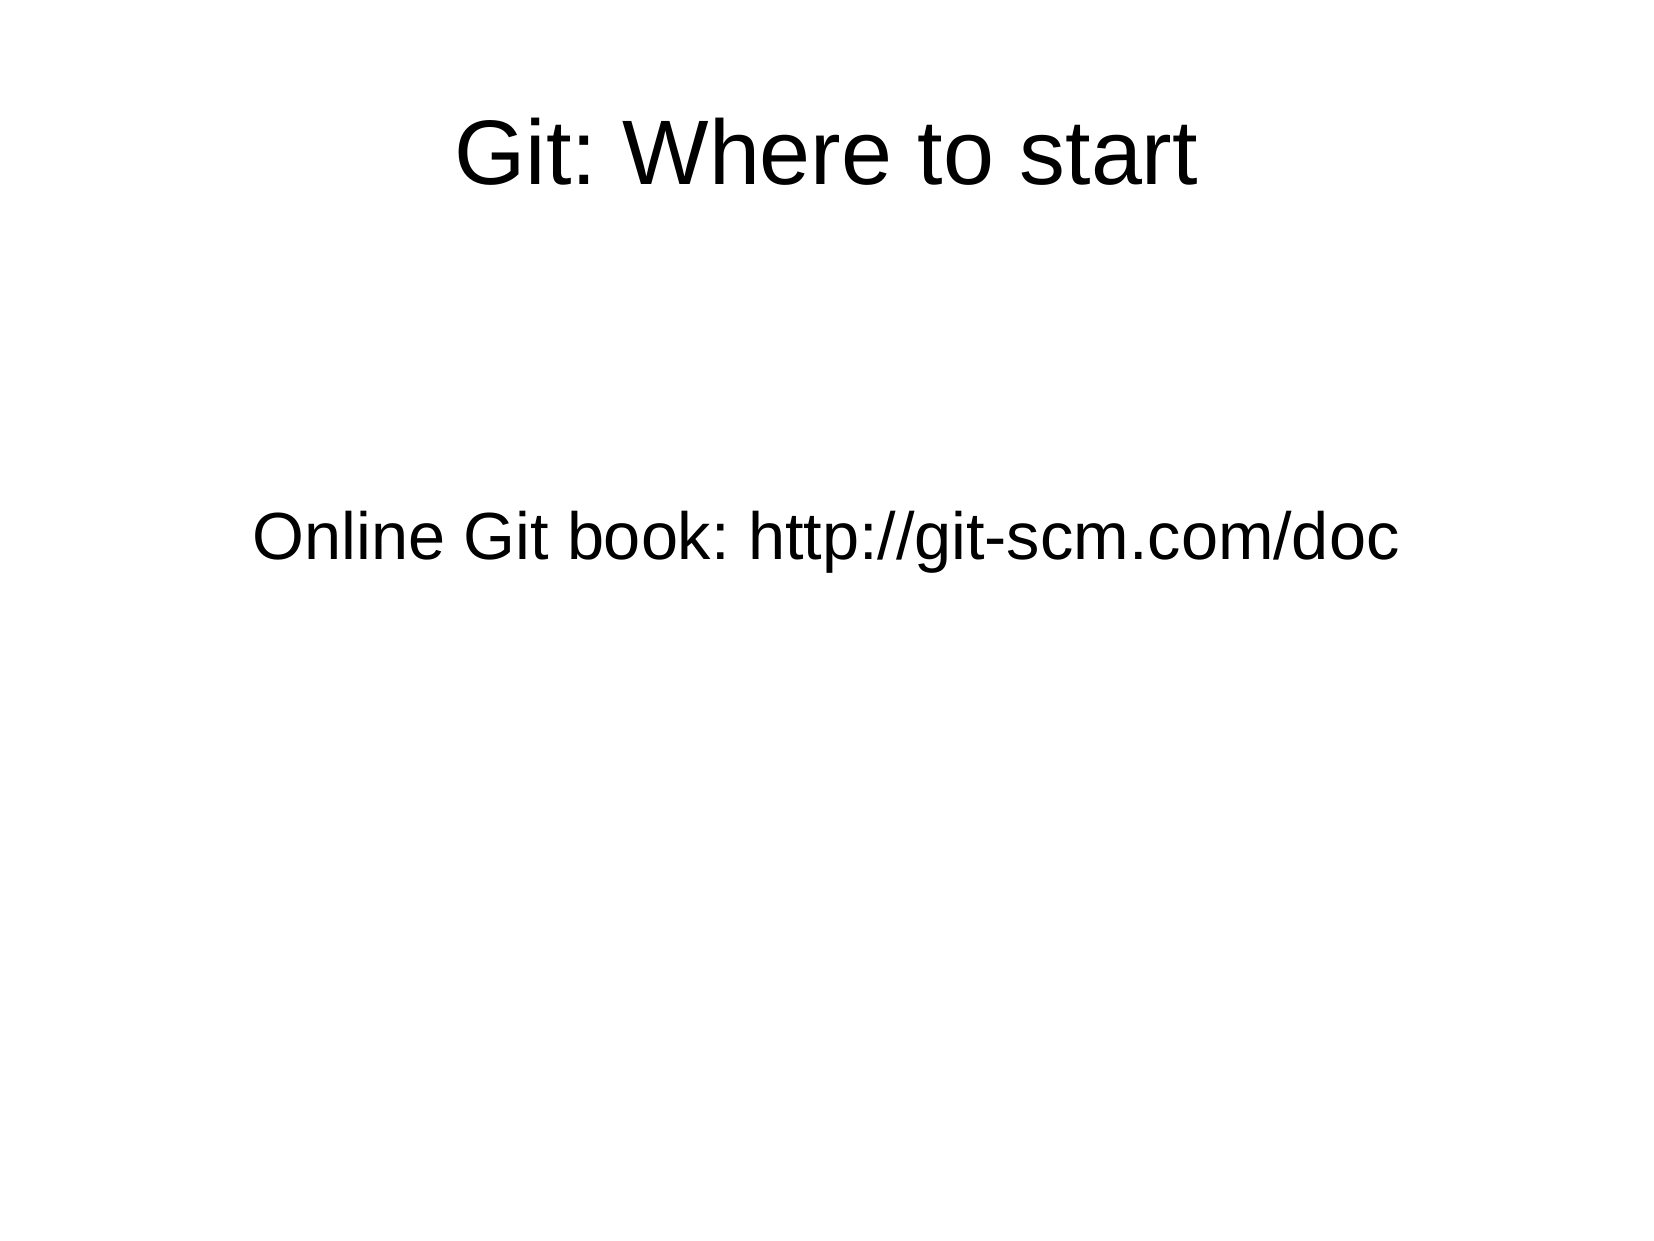

# Git: Where to start
Online Git book: http://git-scm.com/doc